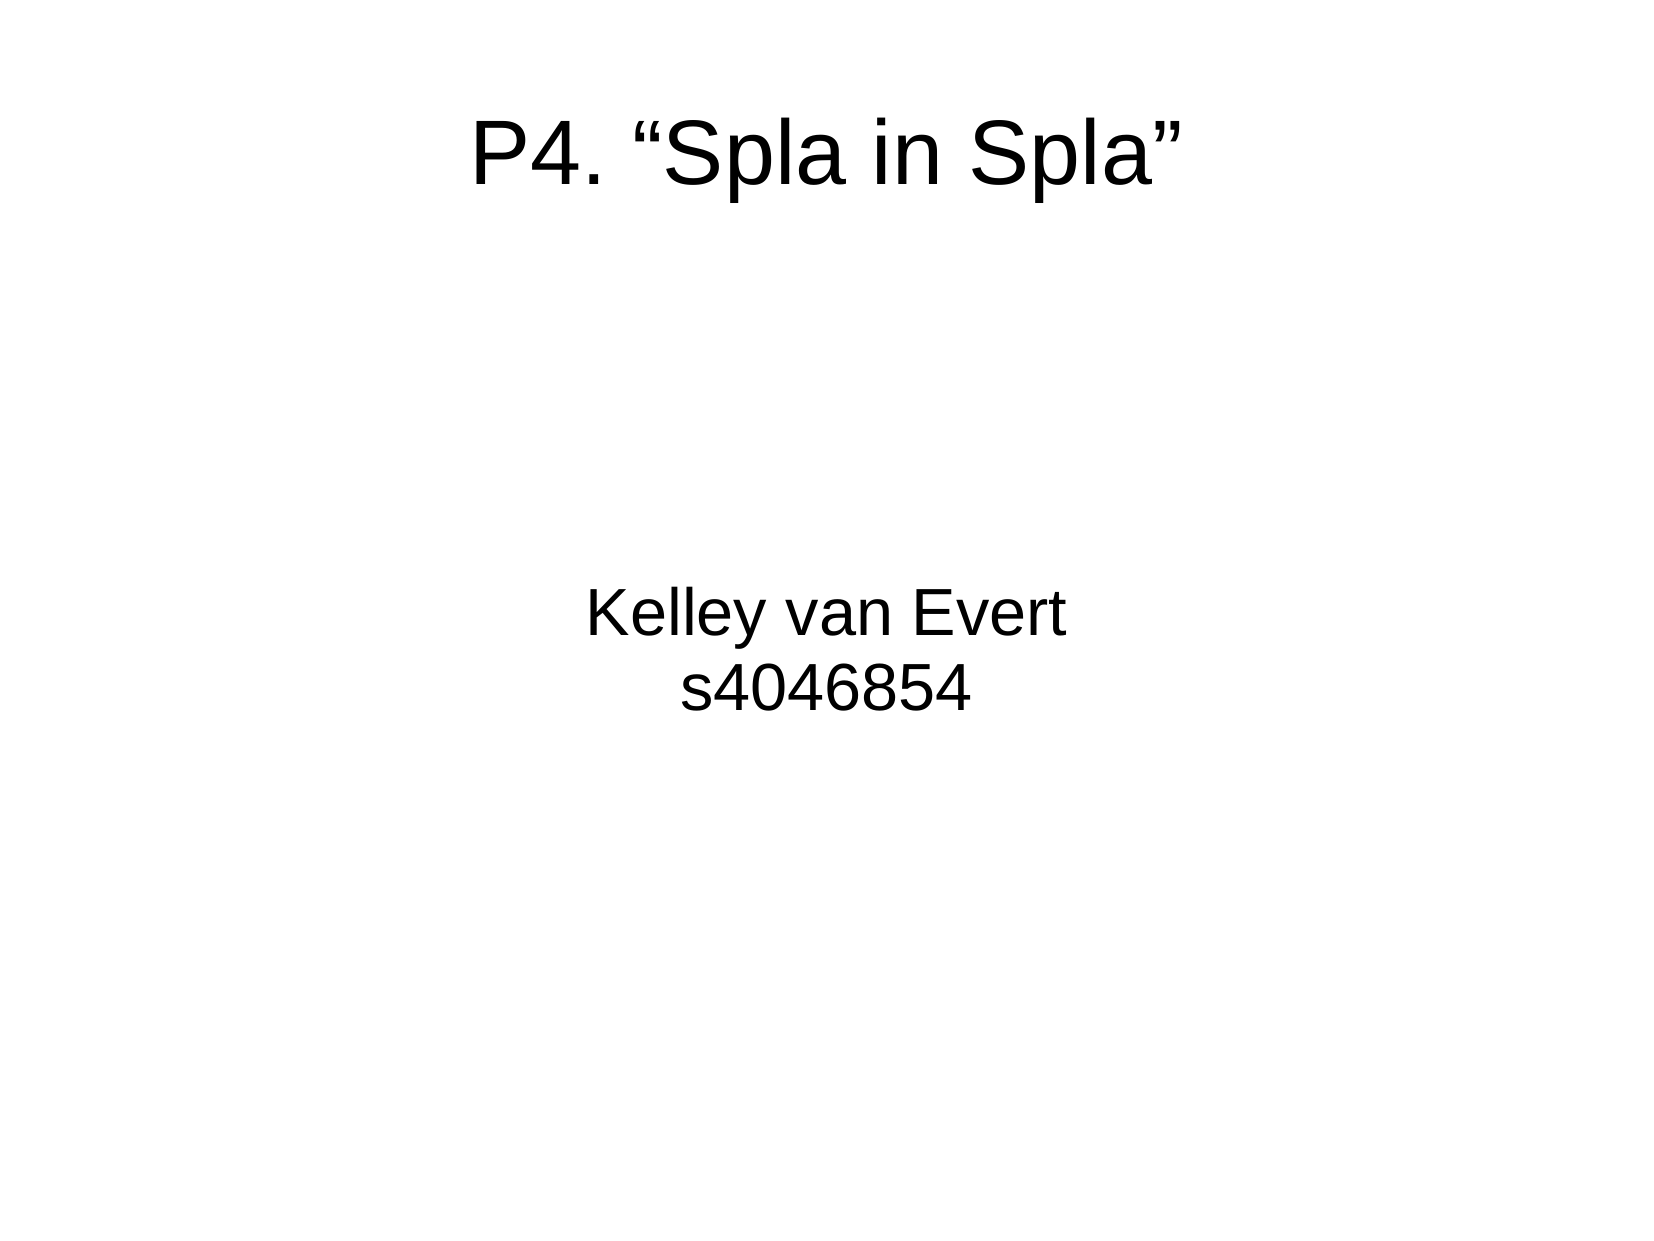

# P4. “Spla in Spla”
Kelley van Evert
s4046854